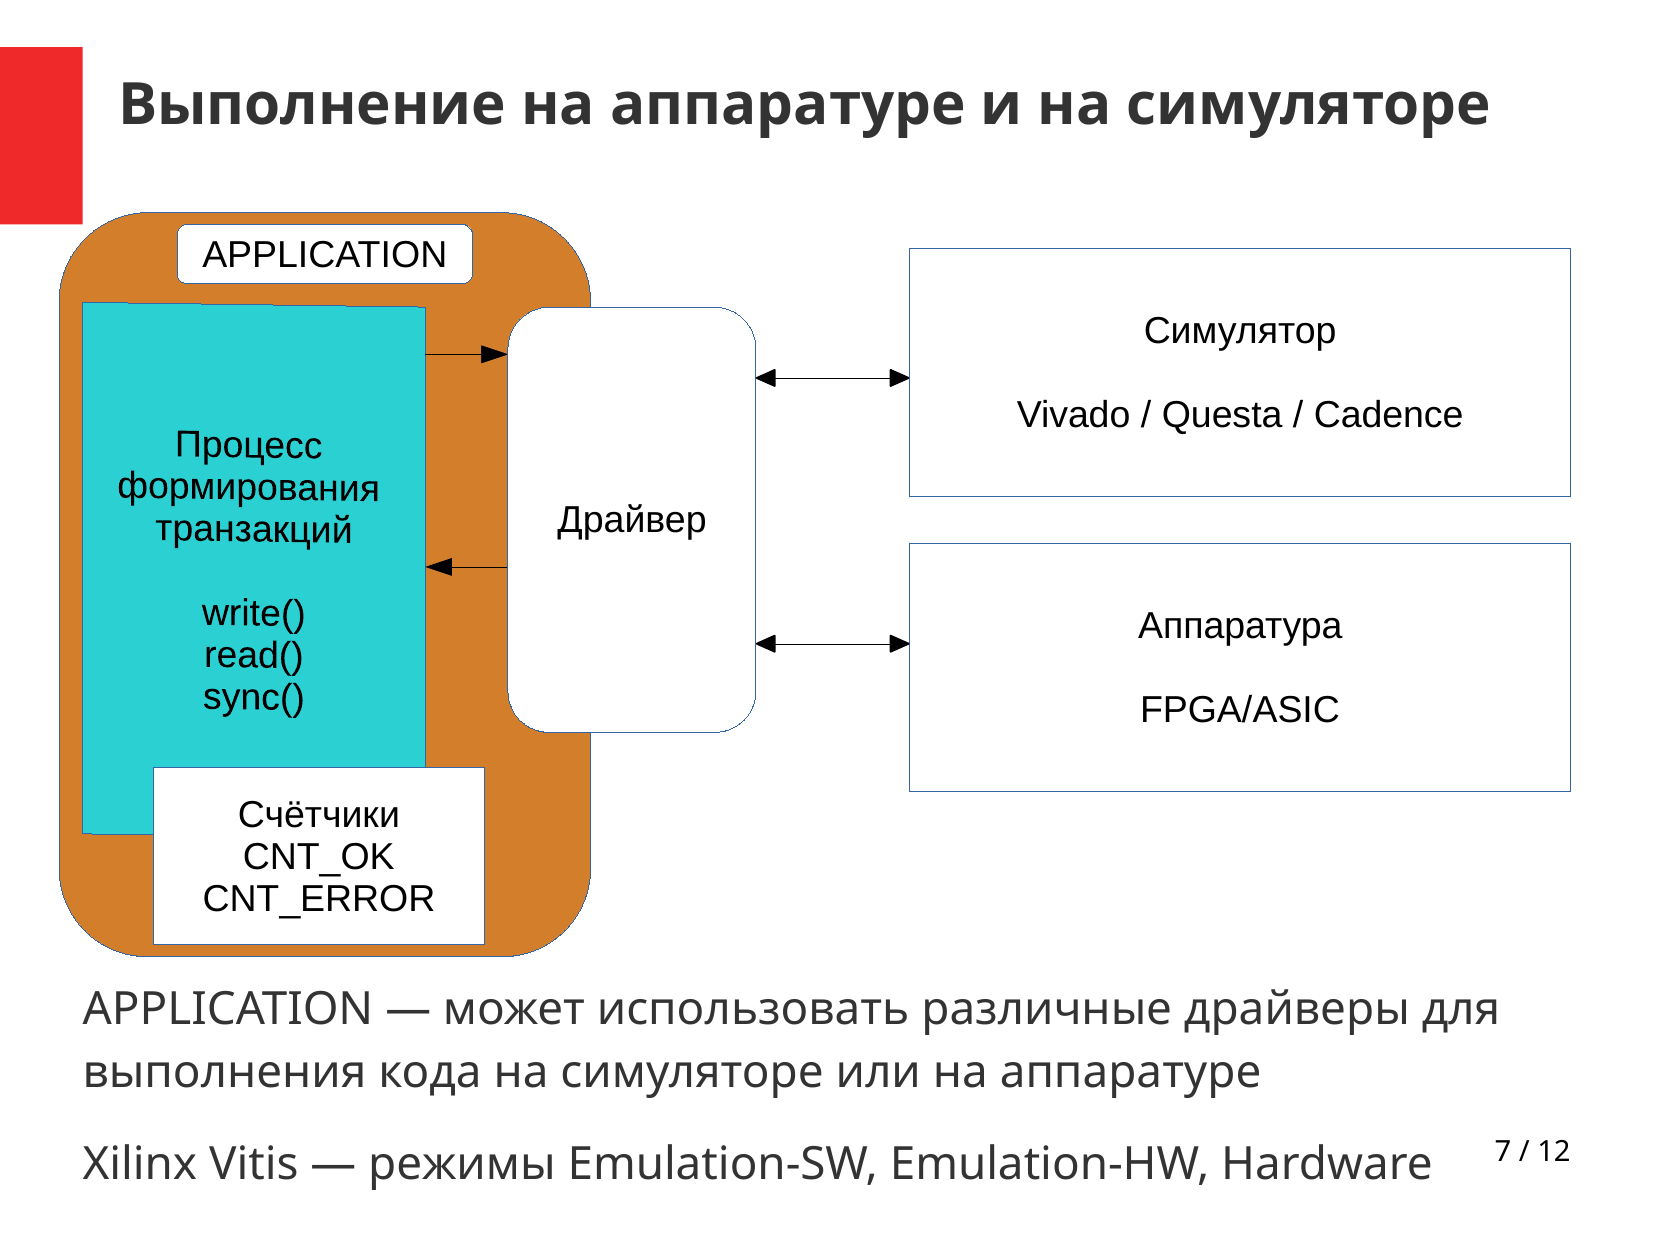

# Выполнение на аппаратуре и на симуляторе
APPLICATION
Симулятор
Vivado / Questa / Cadence
Процесс
формирования
транзакций
write()
read()
sync()
Драйвер
Аппаратура
FPGA/ASIC
Счётчики
CNT_OK
CNT_ERROR
APPLICATION — может использовать различные драйверы для выполнения кода на симуляторе или на аппаратуре
Xilinx Vitis — режимы Emulation-SW, Emulation-HW, Hardware
7